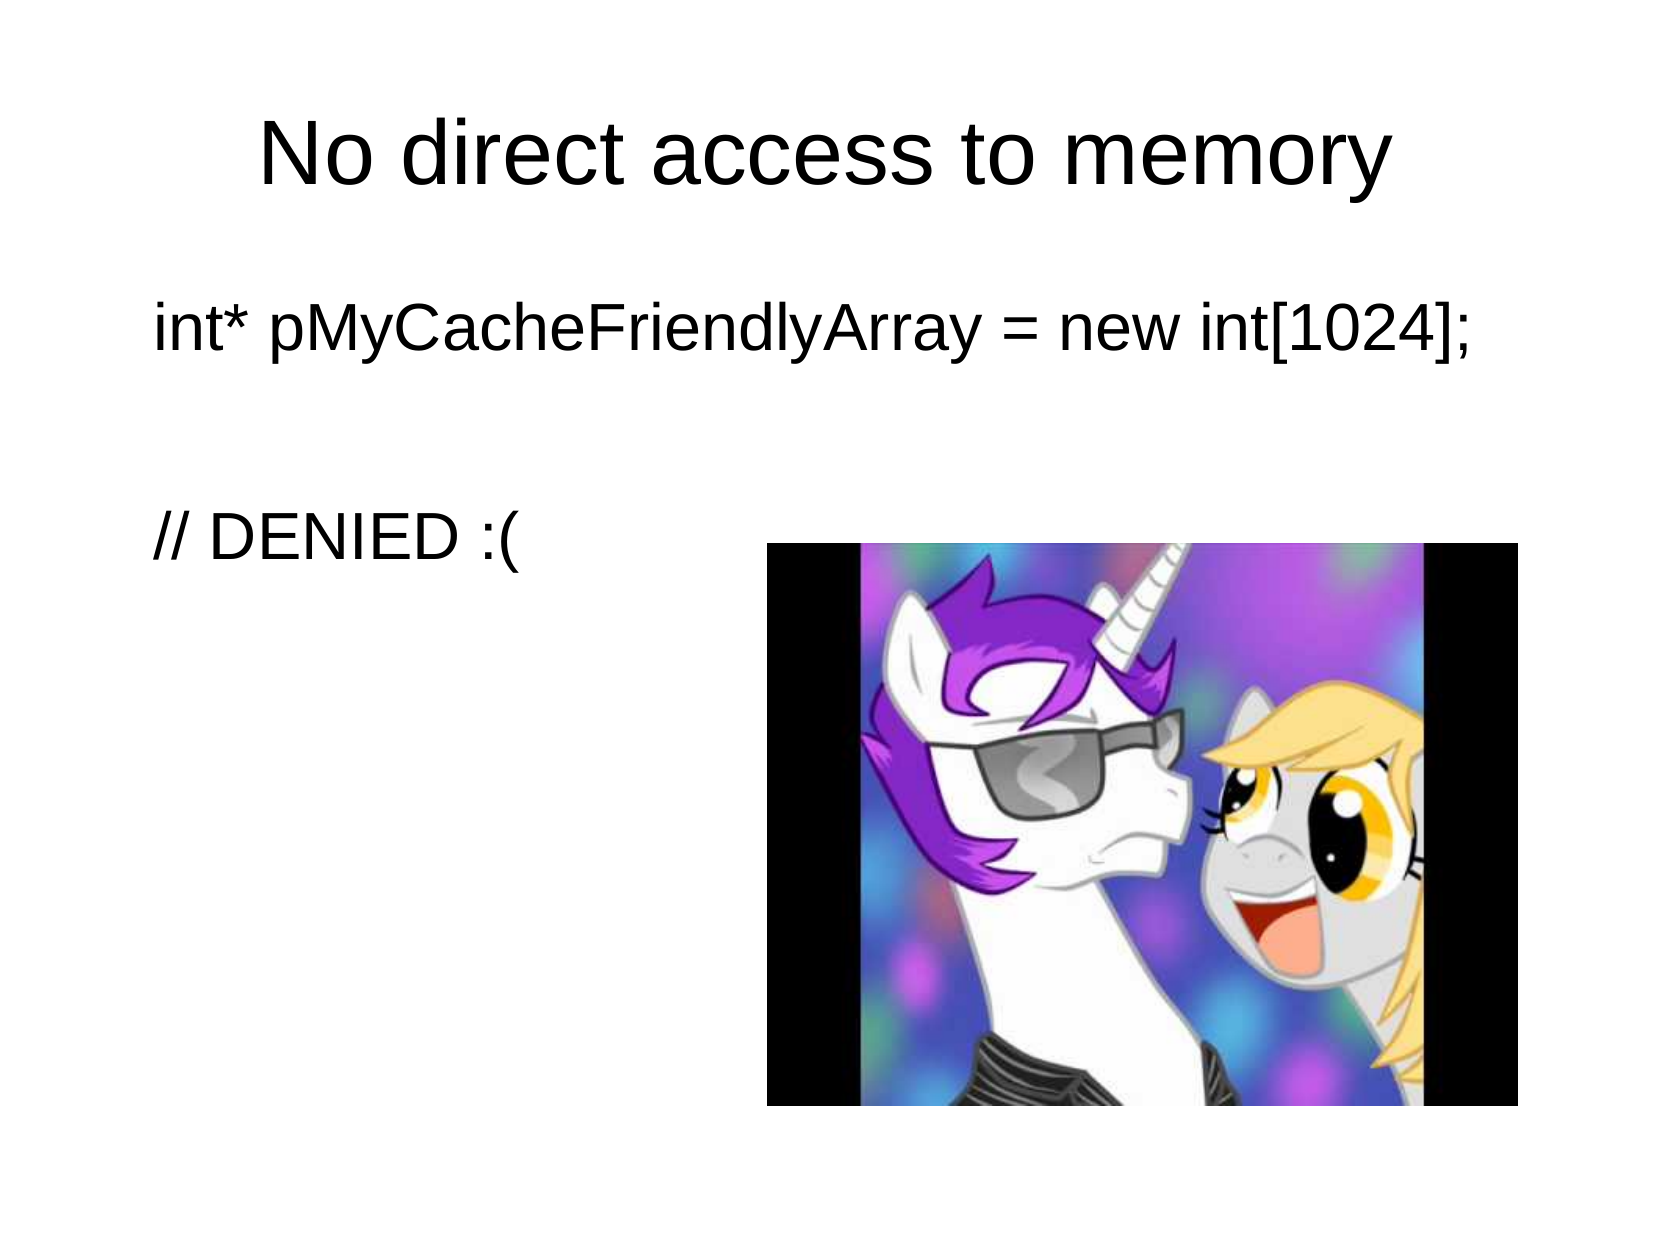

# No direct access to memory
int* pMyCacheFriendlyArray = new int[1024];
// DENIED :(